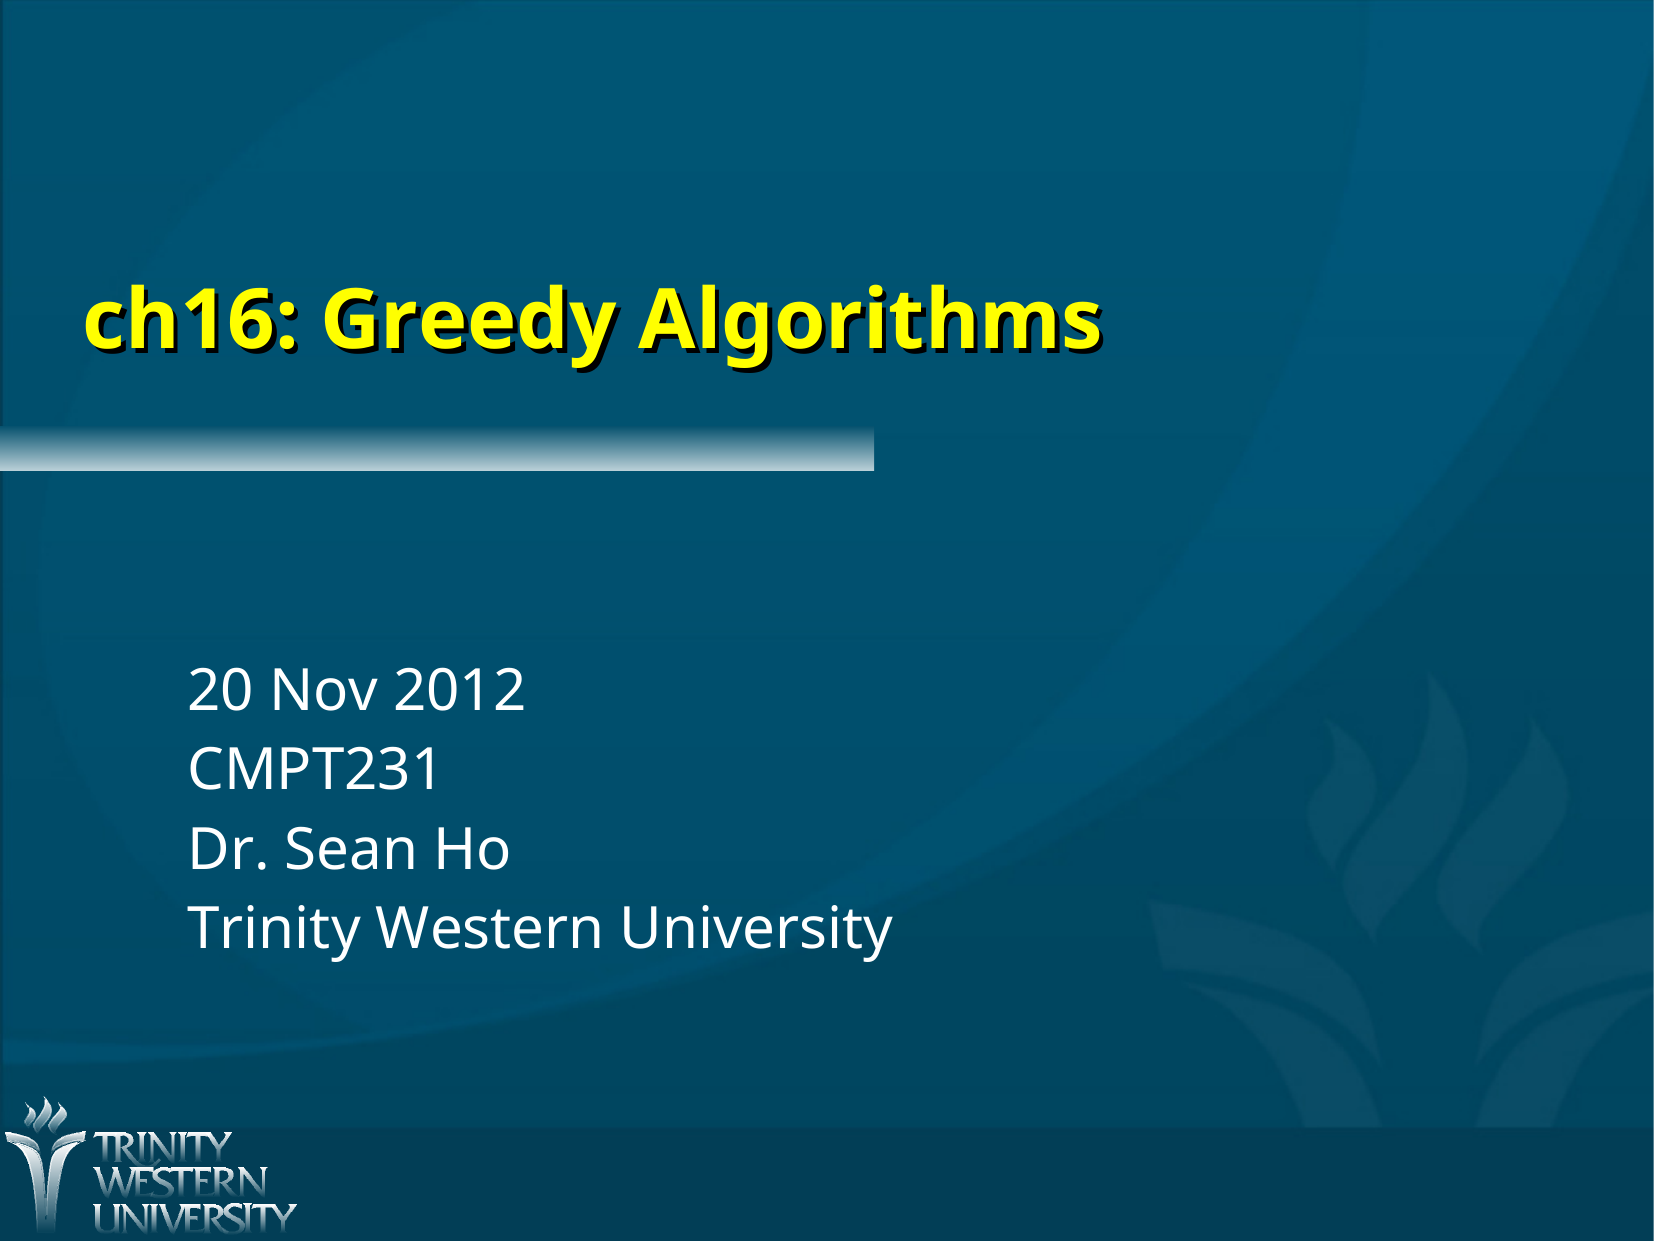

# ch16: Greedy Algorithms
20 Nov 2012
CMPT231
Dr. Sean Ho
Trinity Western University